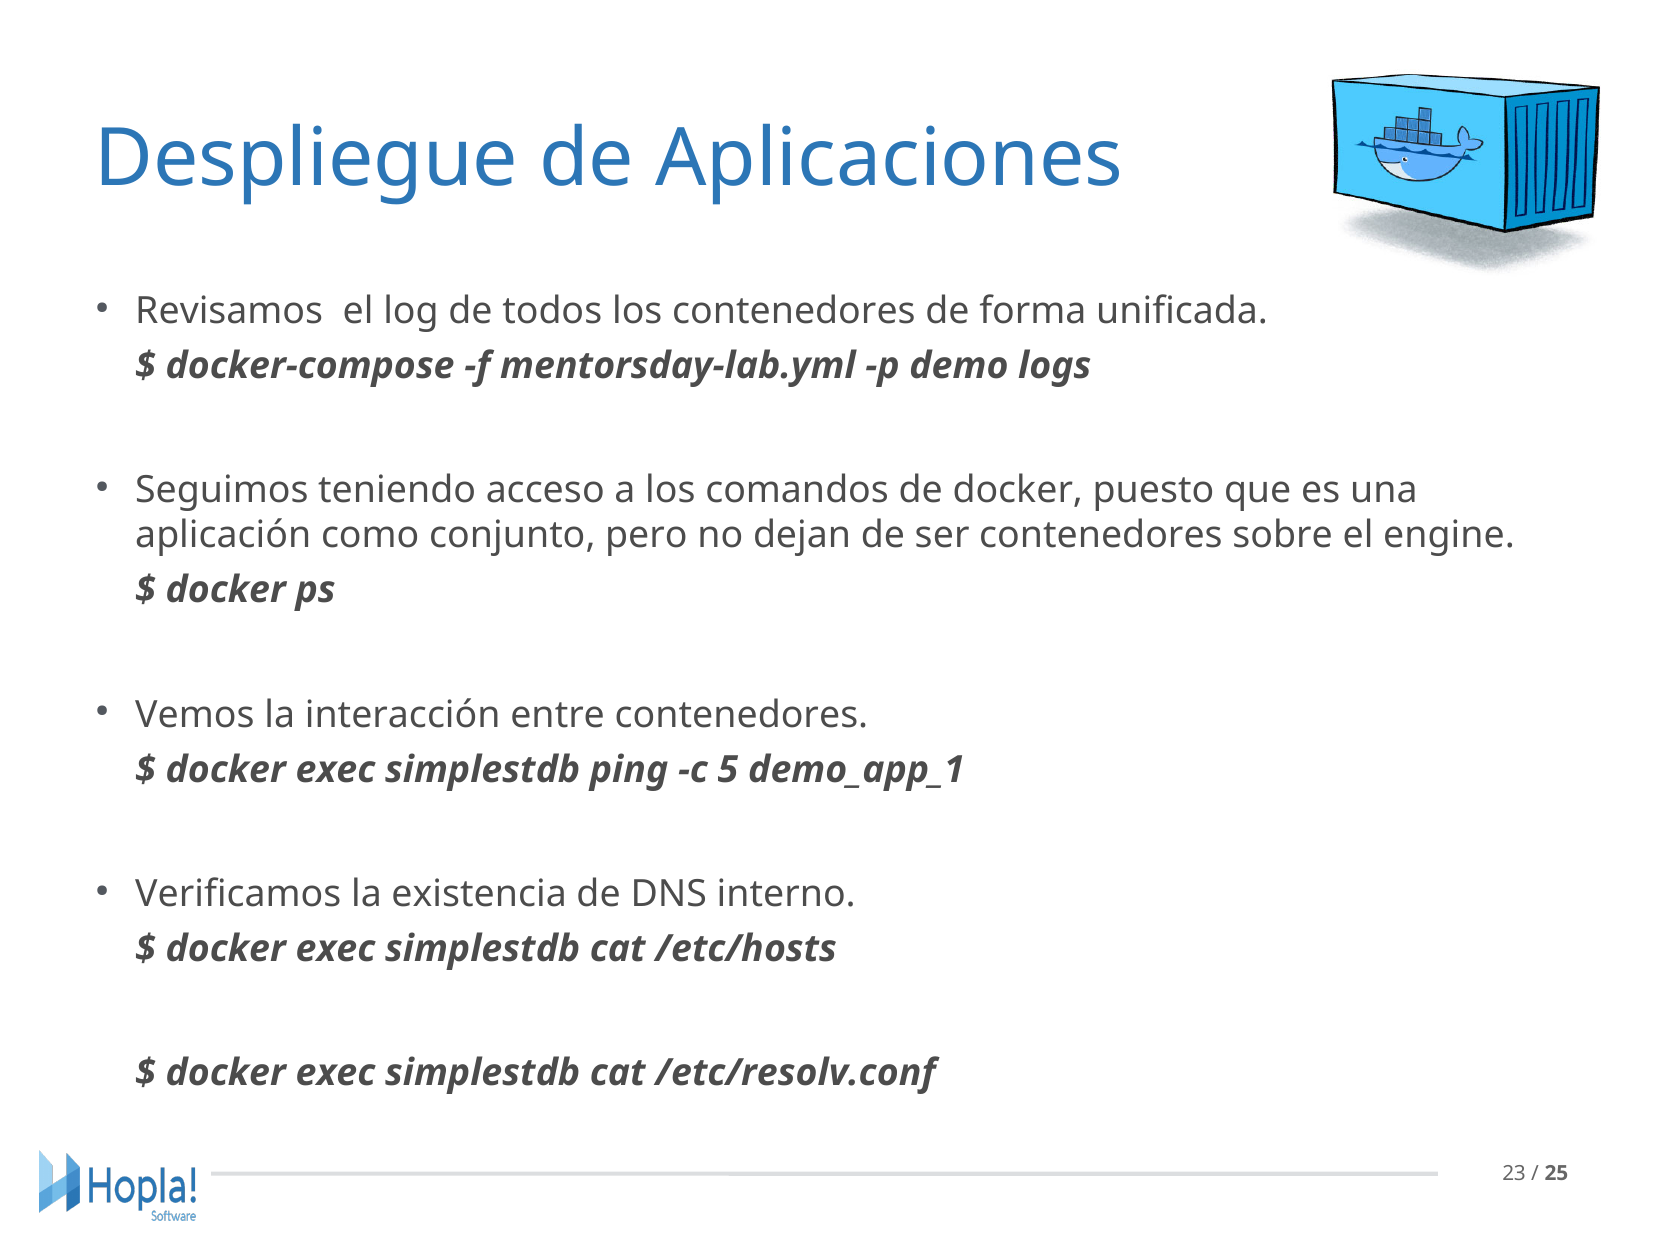

# Despliegue de Aplicaciones
Revisamos el log de todos los contenedores de forma unificada.
$ docker-compose -f mentorsday-lab.yml -p demo logs
Seguimos teniendo acceso a los comandos de docker, puesto que es una aplicación como conjunto, pero no dejan de ser contenedores sobre el engine.
$ docker ps
Vemos la interacción entre contenedores.
$ docker exec simplestdb ping -c 5 demo_app_1
Verificamos la existencia de DNS interno.
$ docker exec simplestdb cat /etc/hosts
$ docker exec simplestdb cat /etc/resolv.conf
23